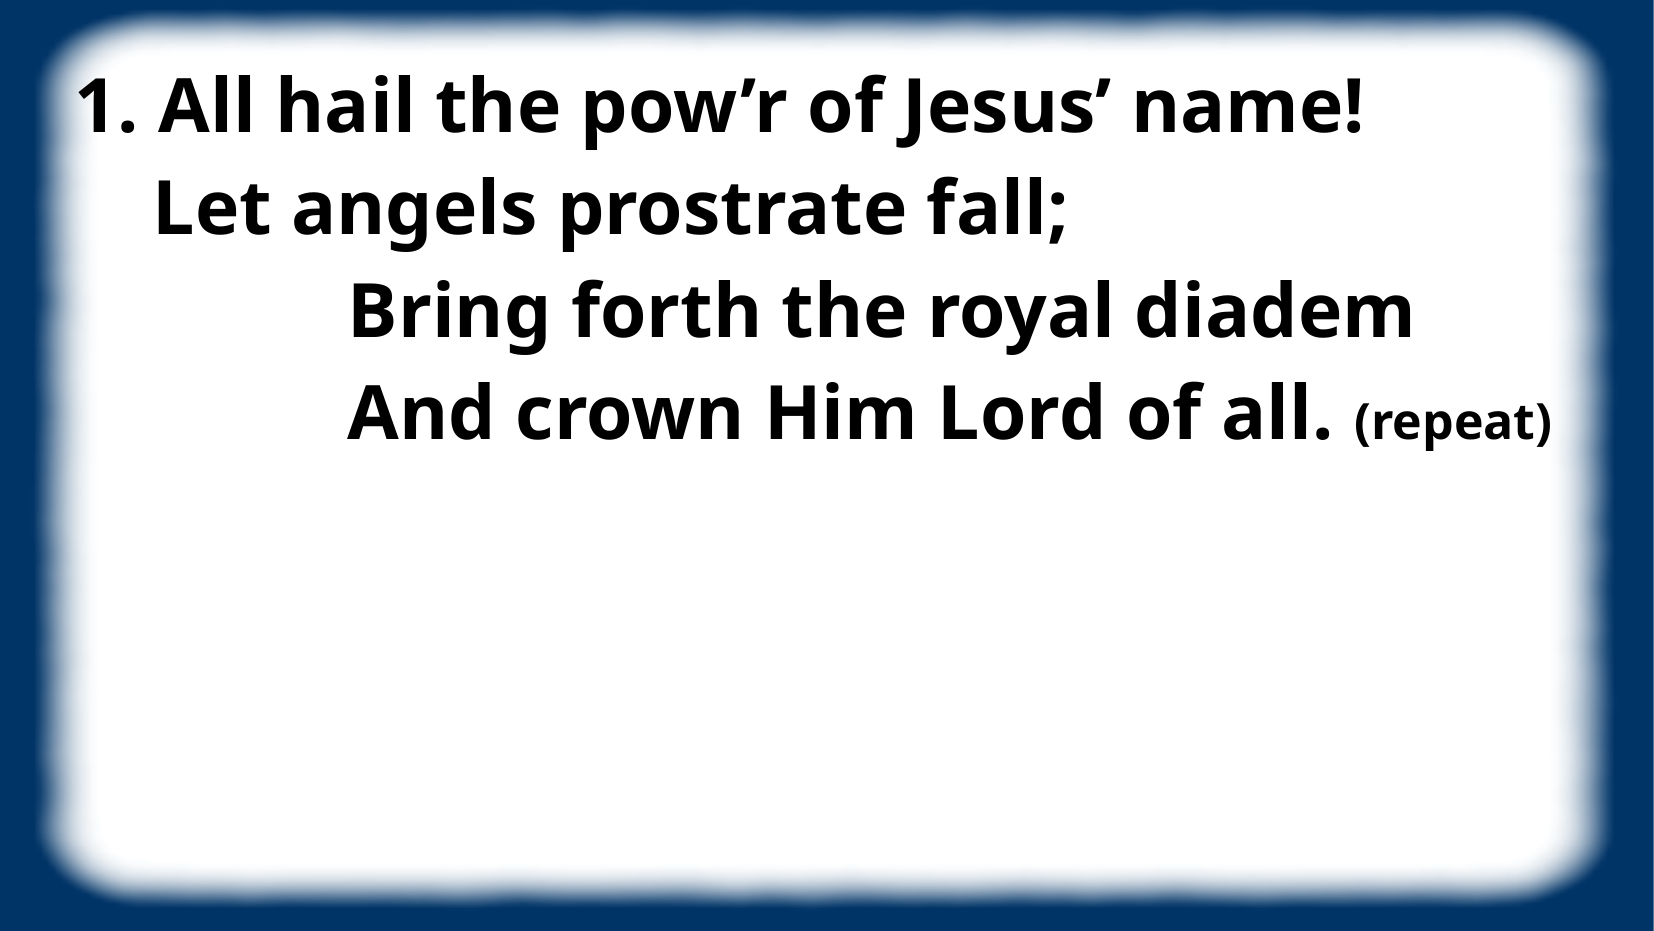

1. All hail the pow’r of Jesus’ name!
 Let angels prostrate fall;
 Bring forth the royal diadem
 And crown Him Lord of all. (repeat)